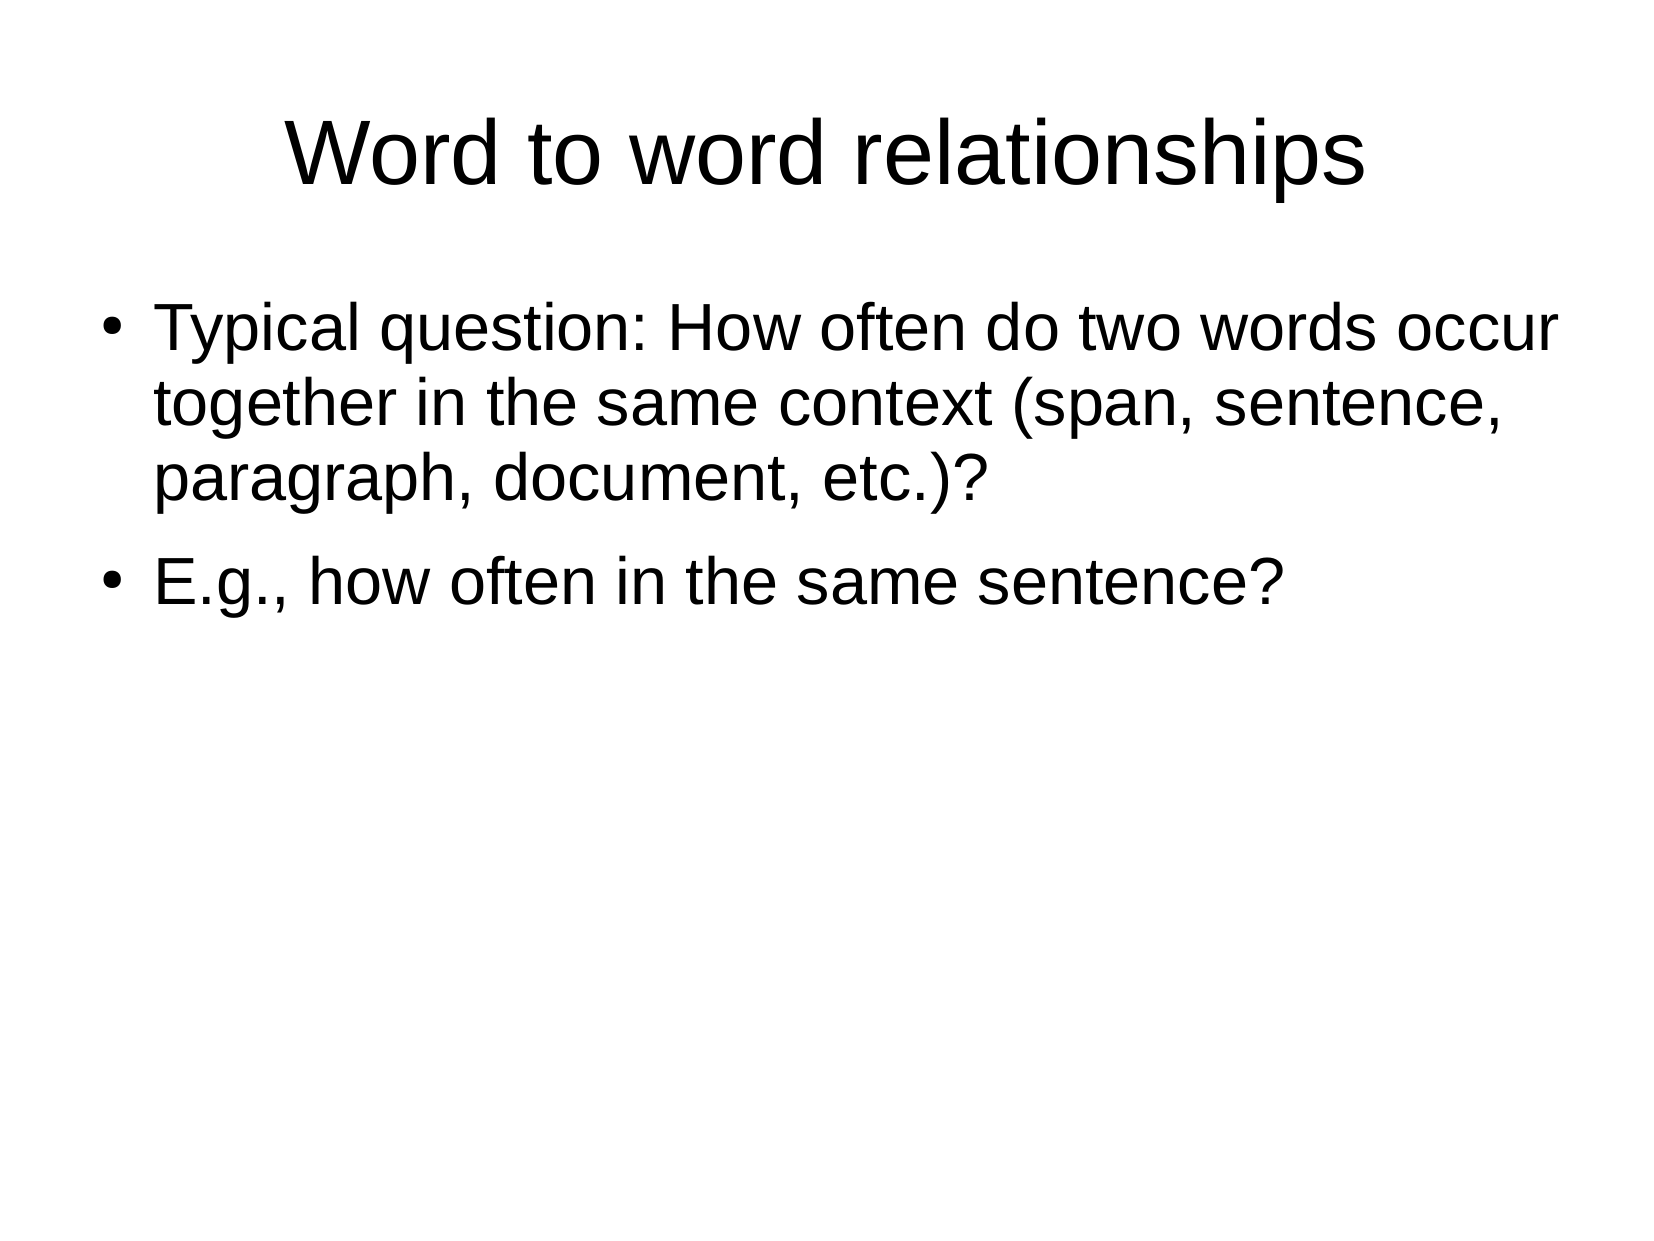

# Word to word relationships
Typical question: How often do two words occur together in the same context (span, sentence, paragraph, document, etc.)?
E.g., how often in the same sentence?